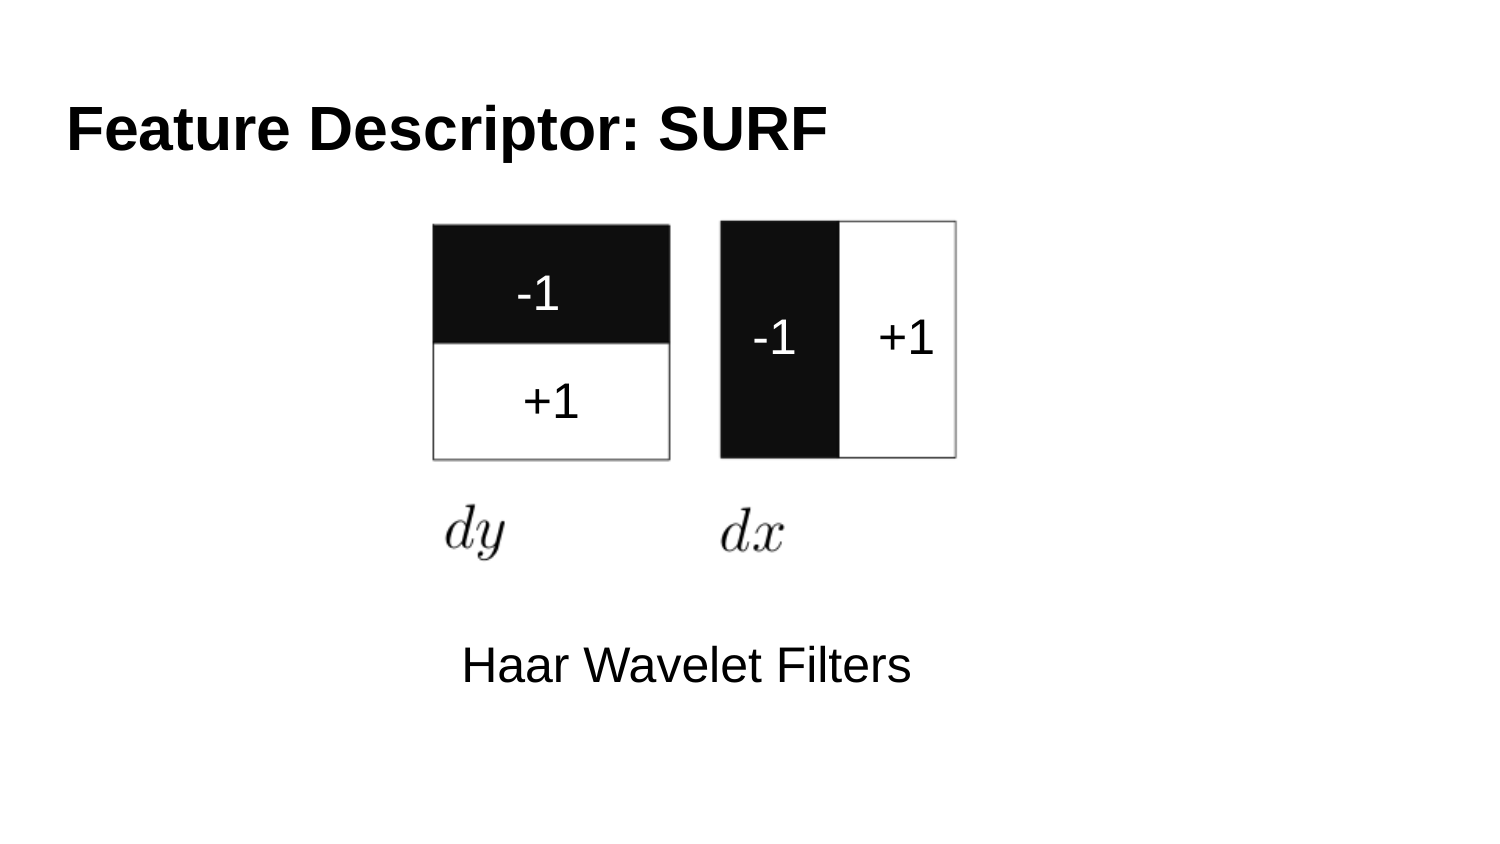

# Feature Descriptor: SURF
-1
-1
+1
+1
Haar Wavelet Filters